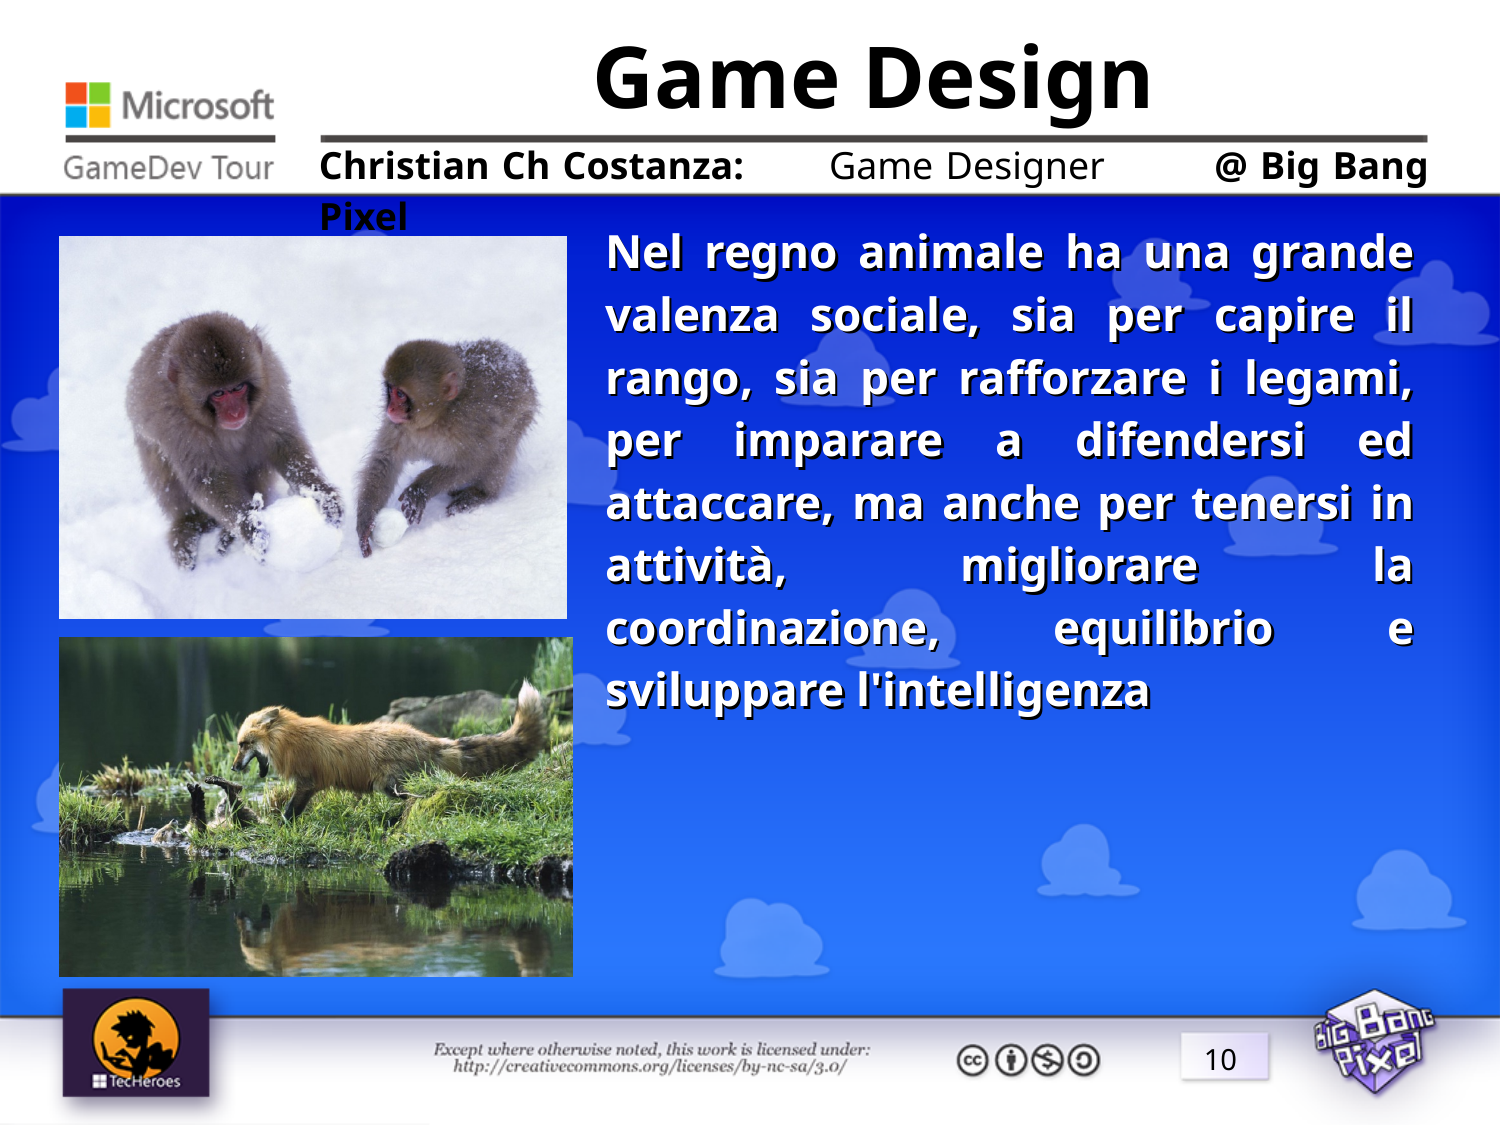

Game Design
Christian Ch Costanza: Game Designer @ Big Bang Pixel
Nel regno animale ha una grande valenza sociale, sia per capire il rango, sia per rafforzare i legami, per imparare a difendersi ed attaccare, ma anche per tenersi in attività, migliorare la coordinazione, equilibrio e sviluppare l'intelligenza